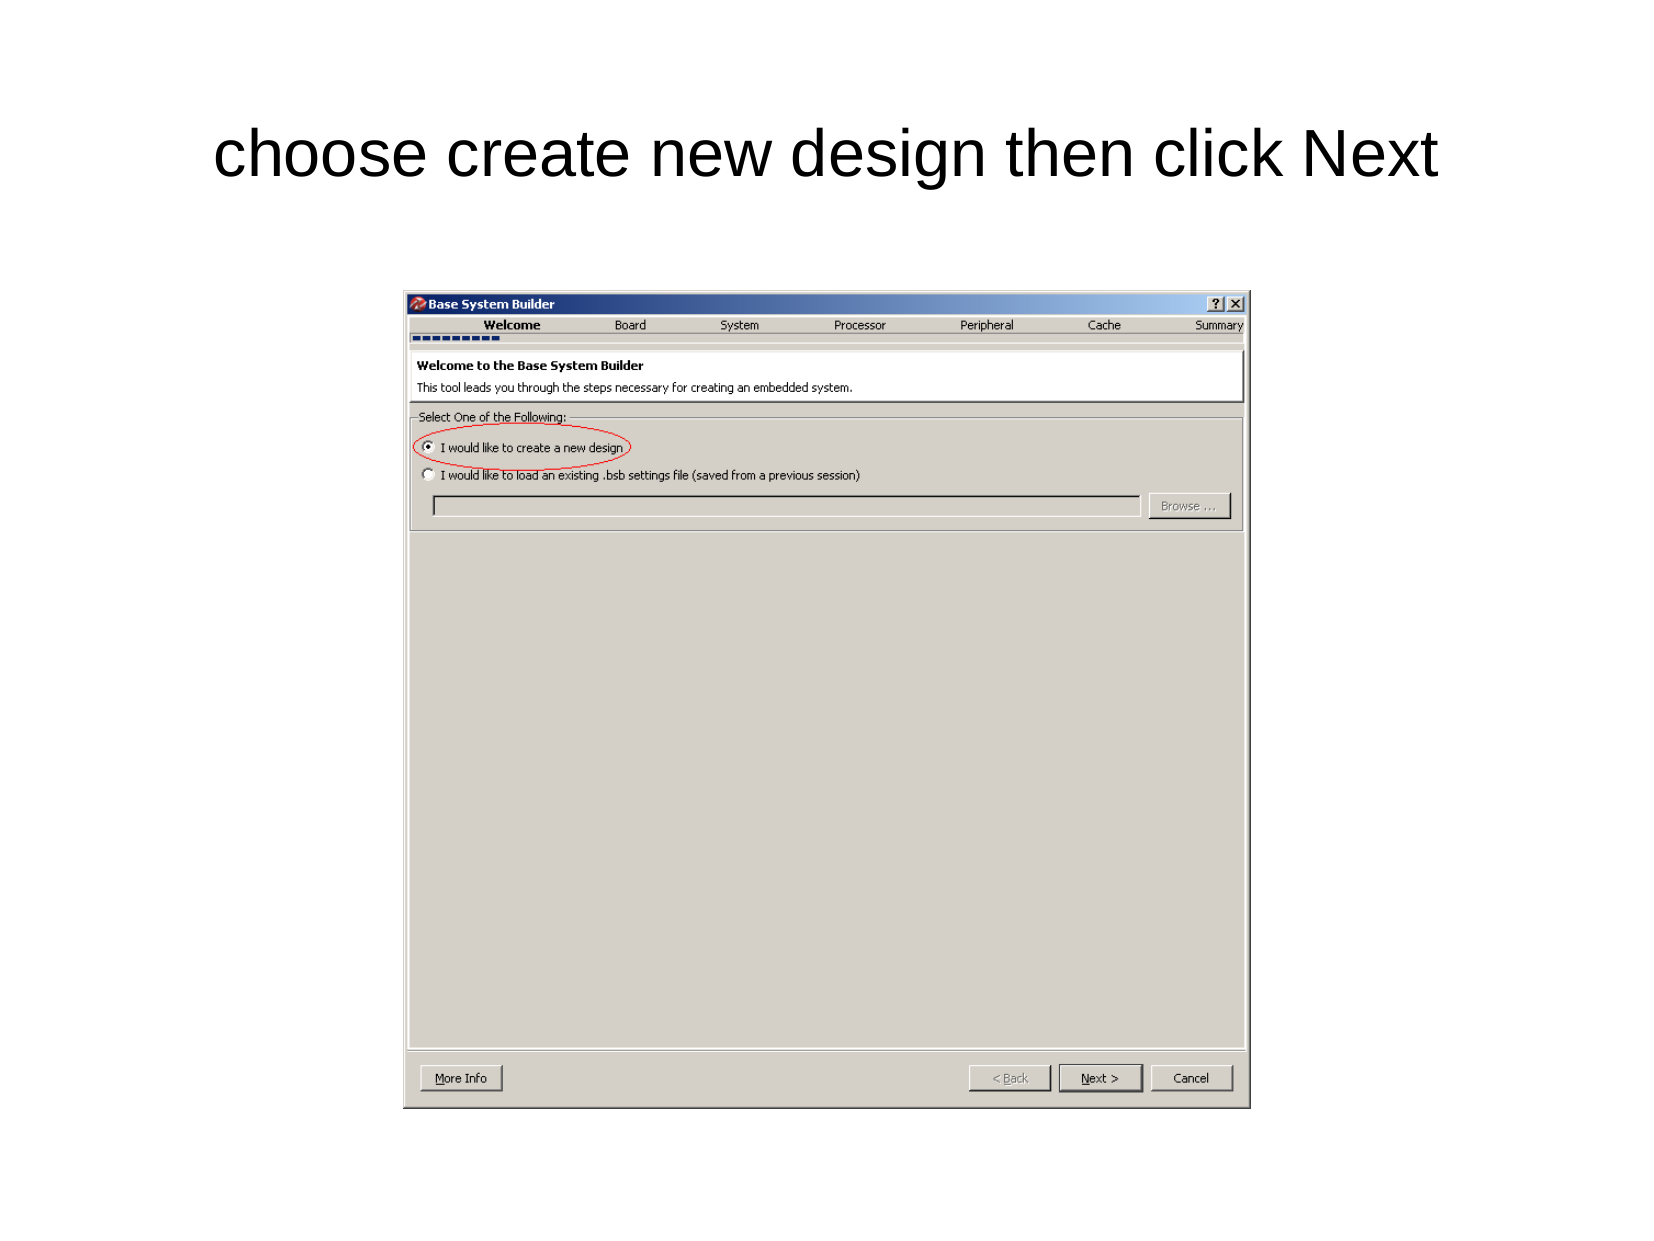

# choose create new design then click Next